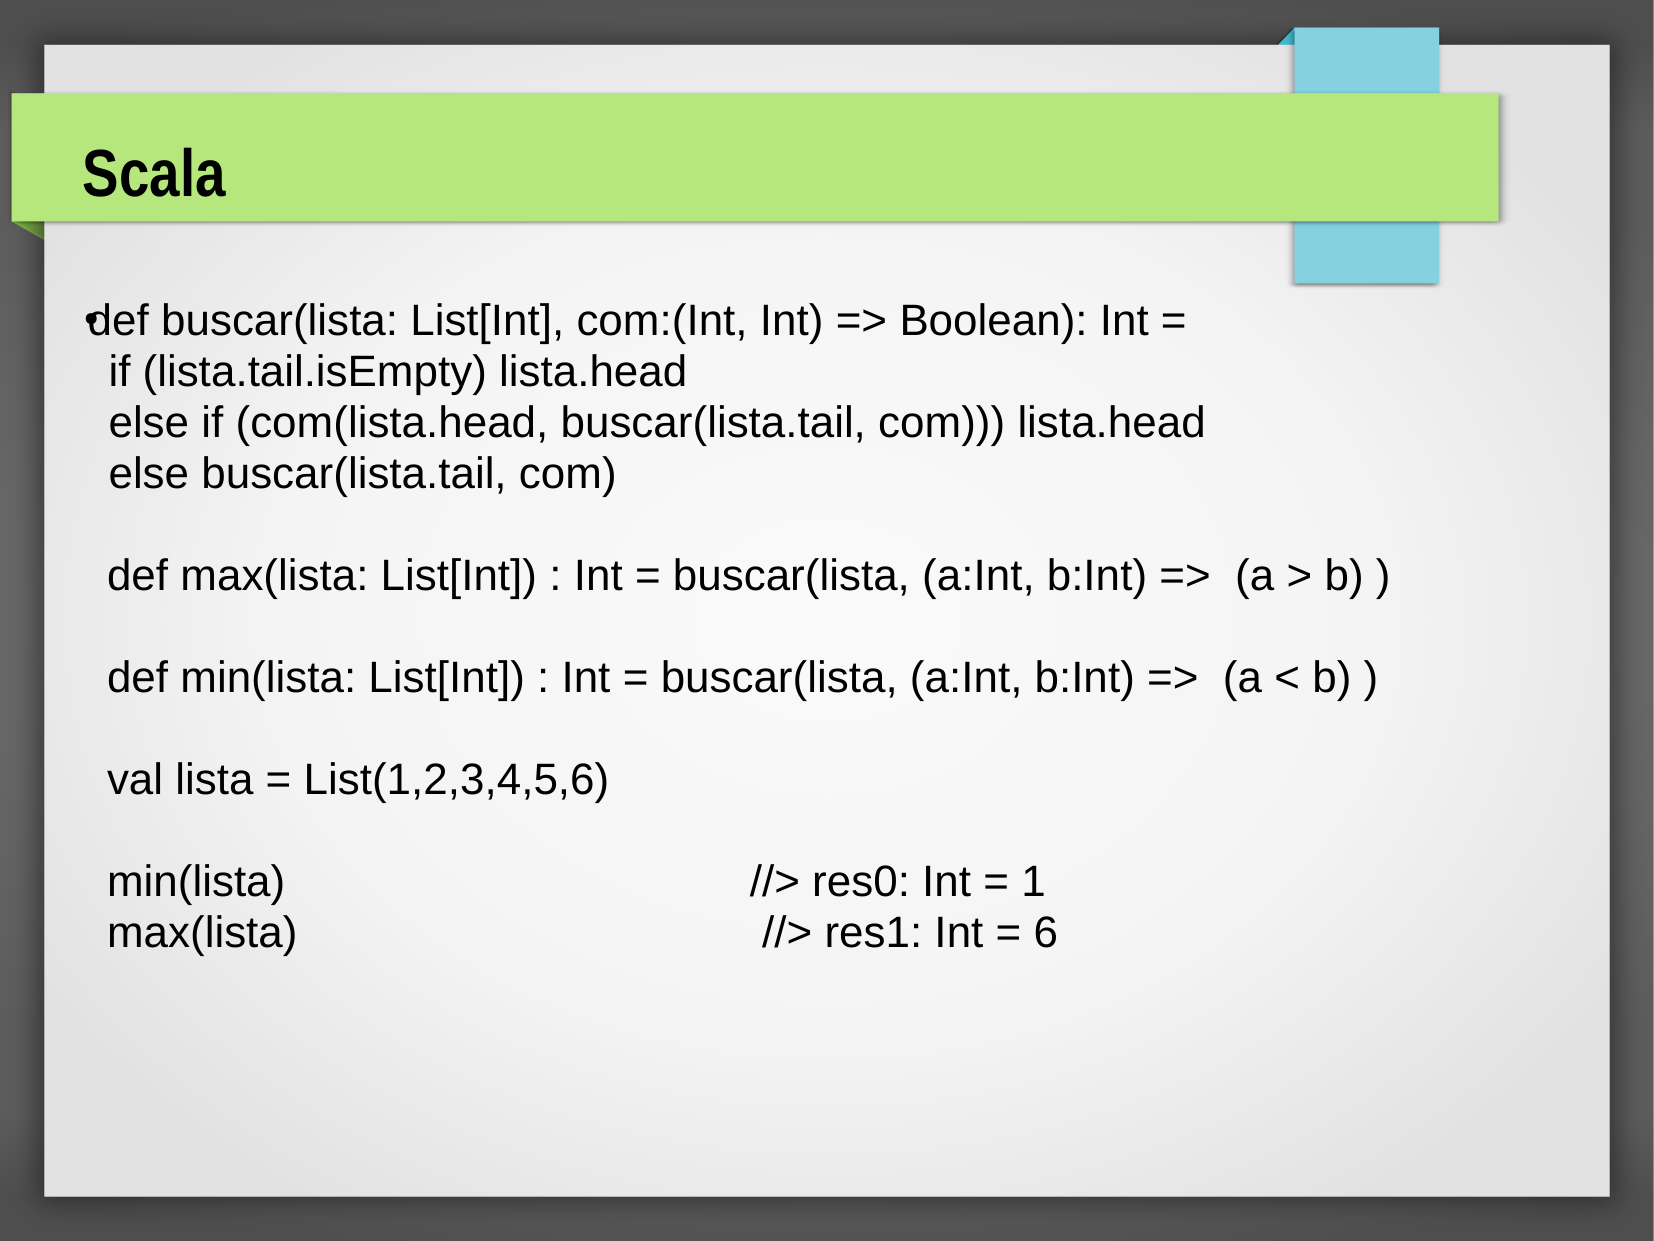

# Scala
def buscar(lista: List[Int], com:(Int, Int) => Boolean): Int =
 	if (lista.tail.isEmpty) lista.head
 	else if (com(lista.head, buscar(lista.tail, com))) lista.head
 	else buscar(lista.tail, com)
 def max(lista: List[Int]) : Int = buscar(lista, (a:Int, b:Int) => (a > b) )
 def min(lista: List[Int]) : Int = buscar(lista, (a:Int, b:Int) => (a < b) )
 val lista = List(1,2,3,4,5,6)
 min(lista) //> res0: Int = 1
 max(lista) //> res1: Int = 6